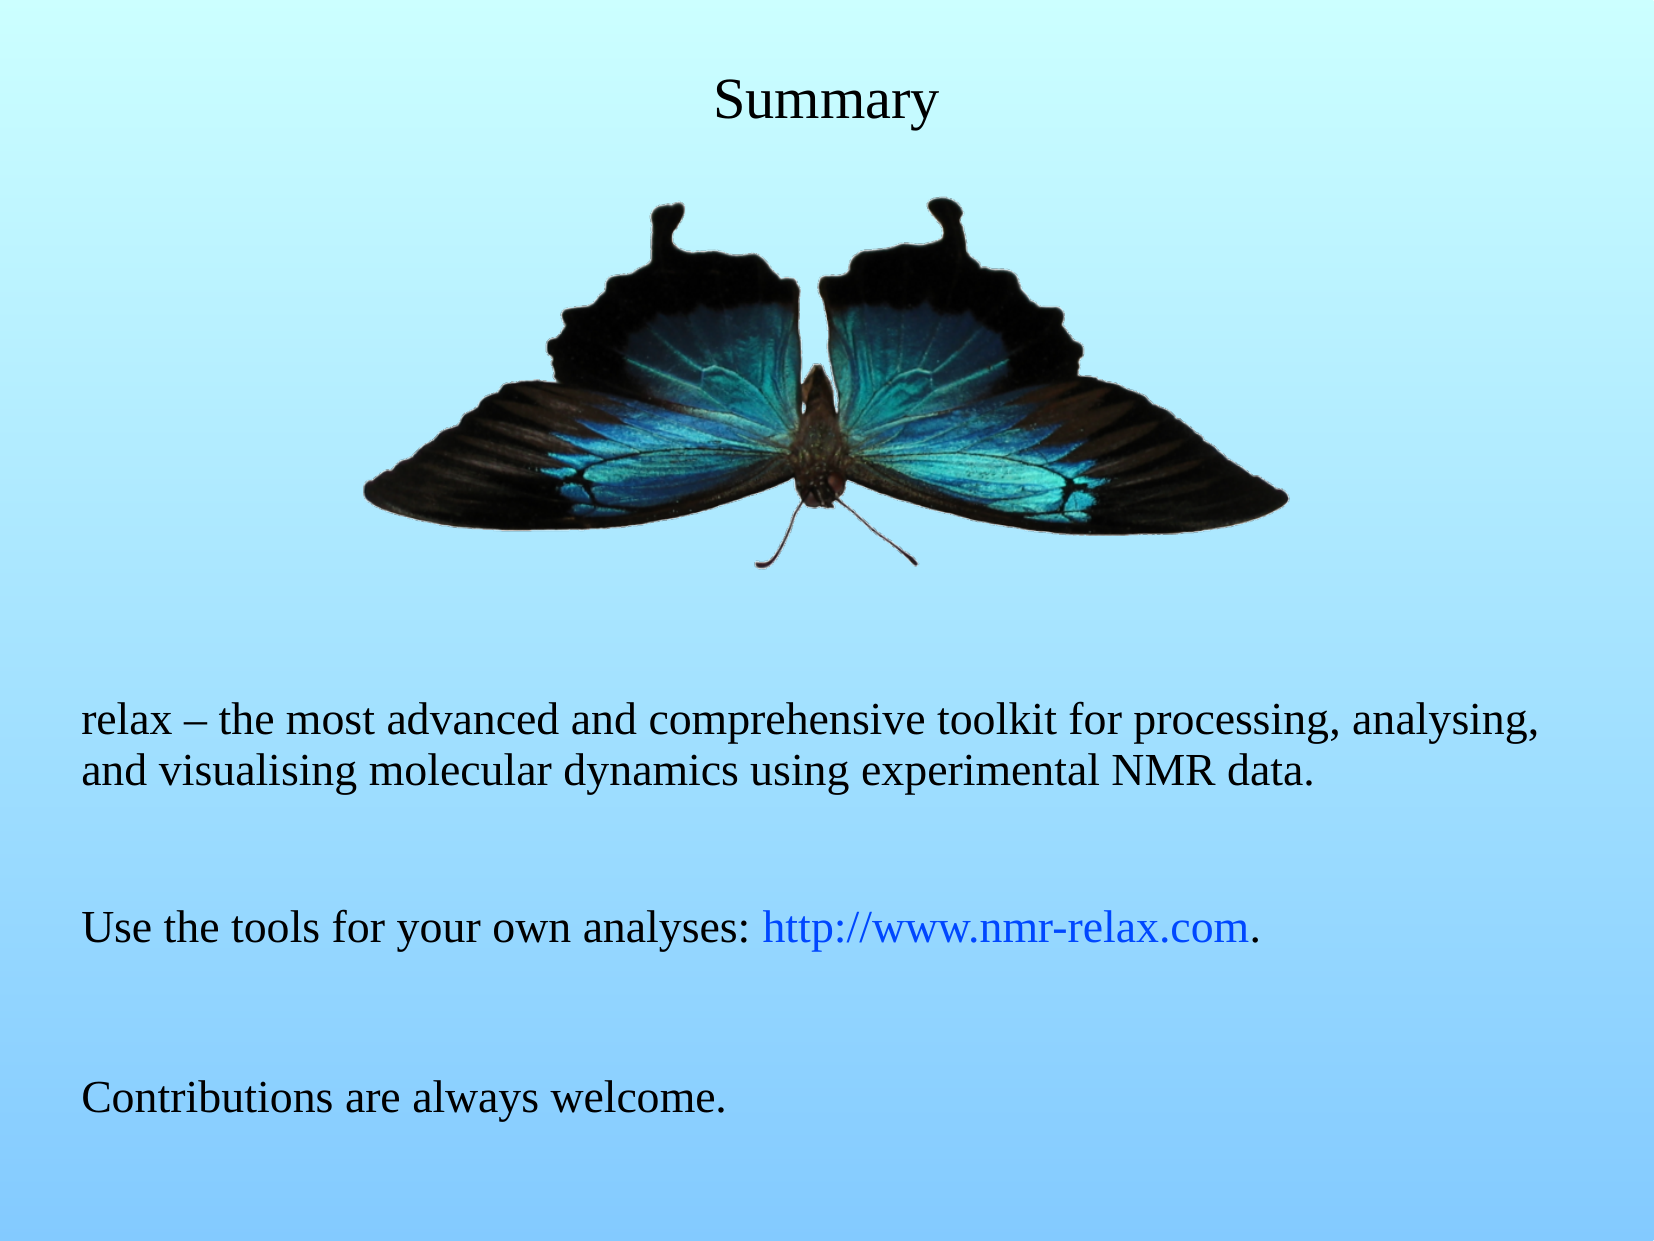

# Summary
relax – the most advanced and comprehensive toolkit for processing, analysing, and visualising molecular dynamics using experimental NMR data.
Use the tools for your own analyses: http://www.nmr-relax.com.
Contributions are always welcome.